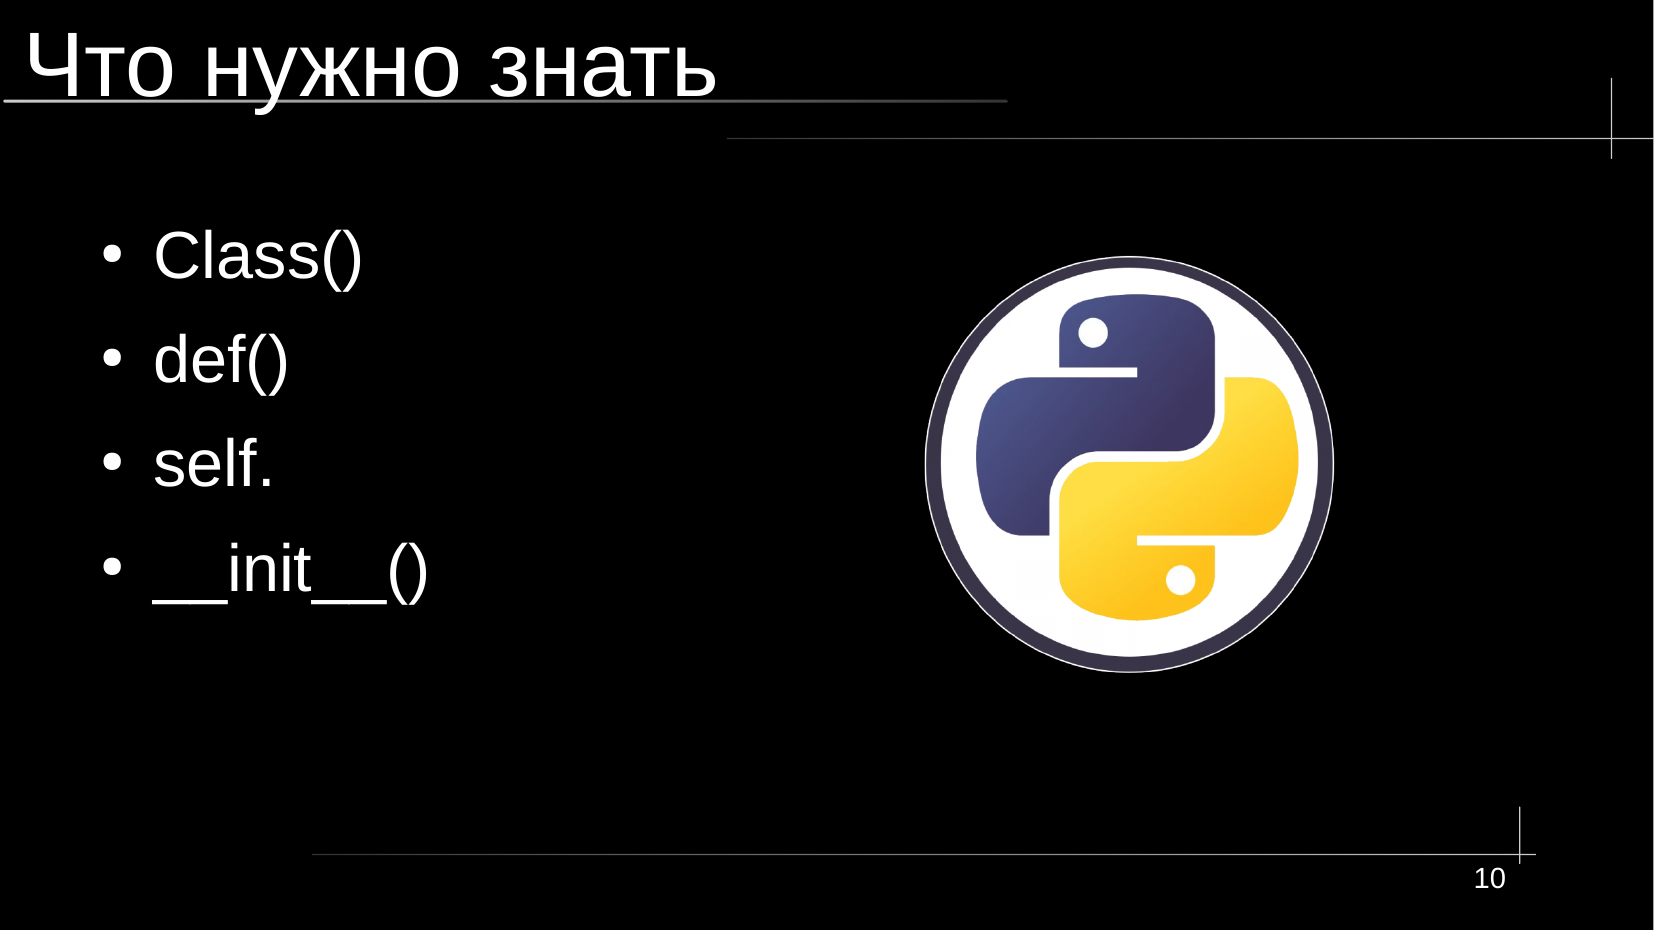

# Что нужно знать
Class()
def()
self.
__init__()
10